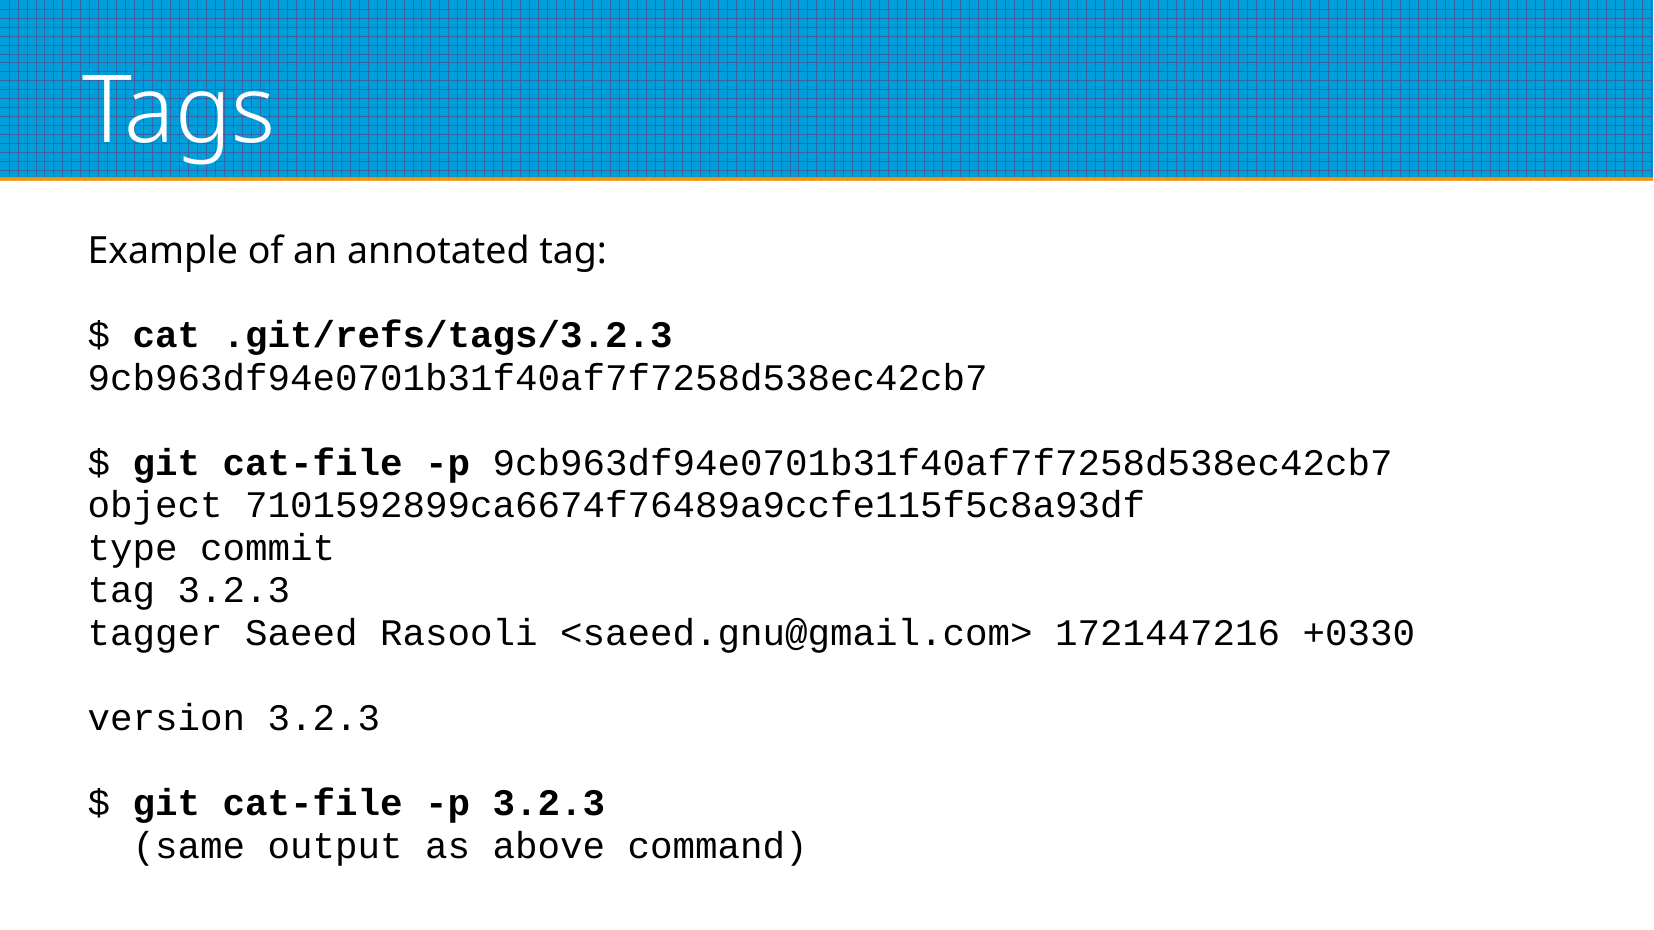

# Tags
Example of an annotated tag:
$ cat .git/refs/tags/3.2.3
9cb963df94e0701b31f40af7f7258d538ec42cb7
$ git cat-file -p 9cb963df94e0701b31f40af7f7258d538ec42cb7
object 7101592899ca6674f76489a9ccfe115f5c8a93df
type commit
tag 3.2.3
tagger Saeed Rasooli <saeed.gnu@gmail.com> 1721447216 +0330
version 3.2.3
$ git cat-file -p 3.2.3
 (same output as above command)